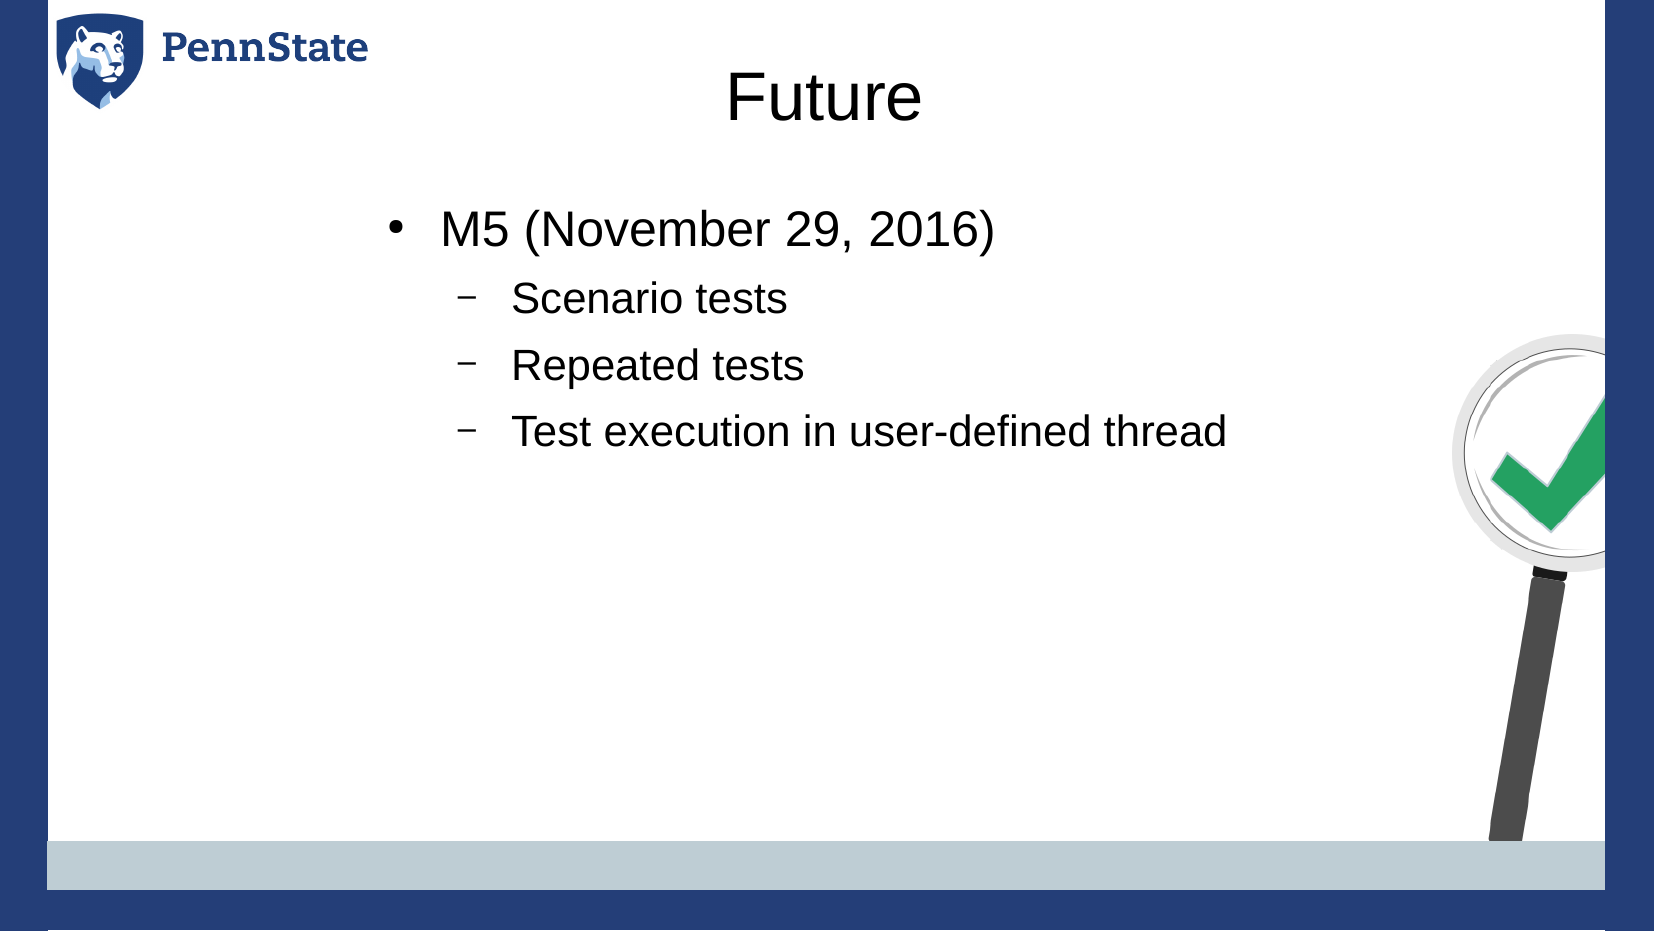

# Future
M5 (November 29, 2016)
Scenario tests
Repeated tests
Test execution in user-defined thread